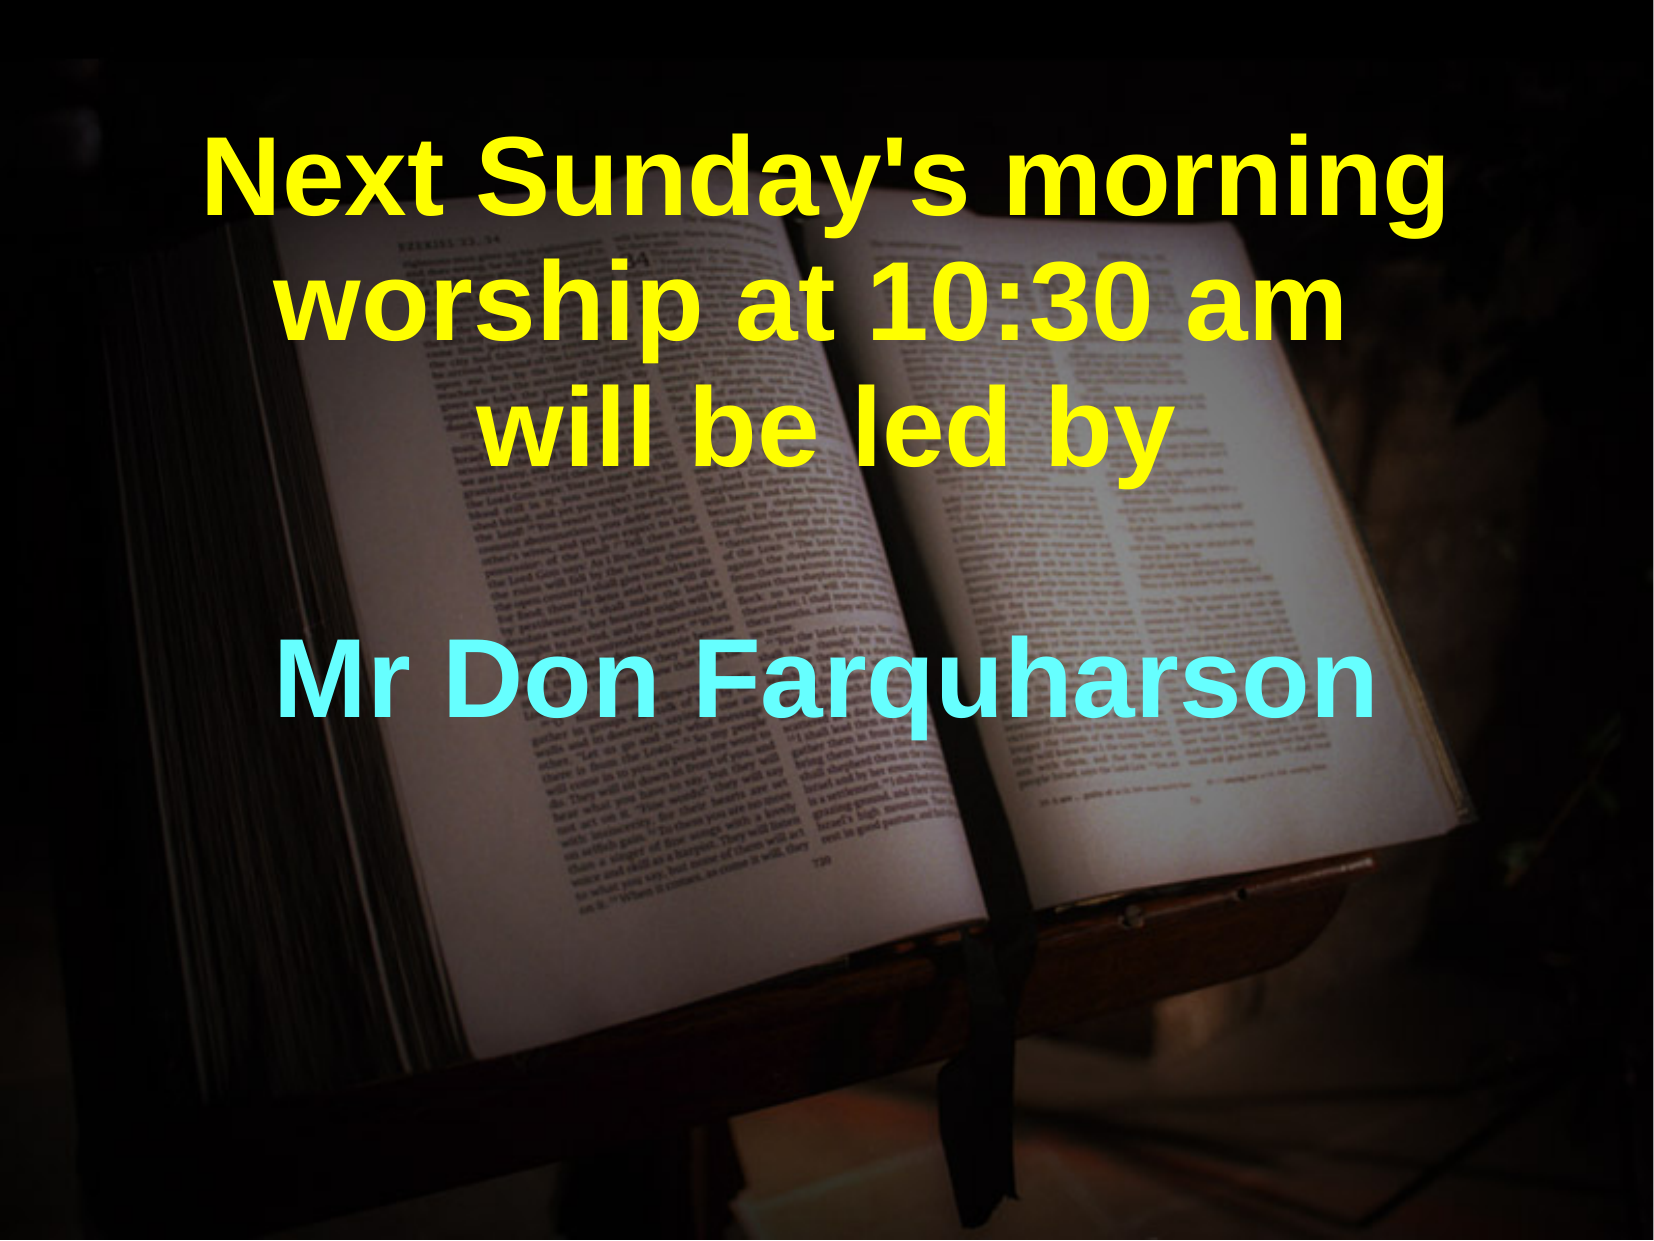

#
Next Sunday's morning worship at 10:30 am
will be led by
Mr Don Farquharson